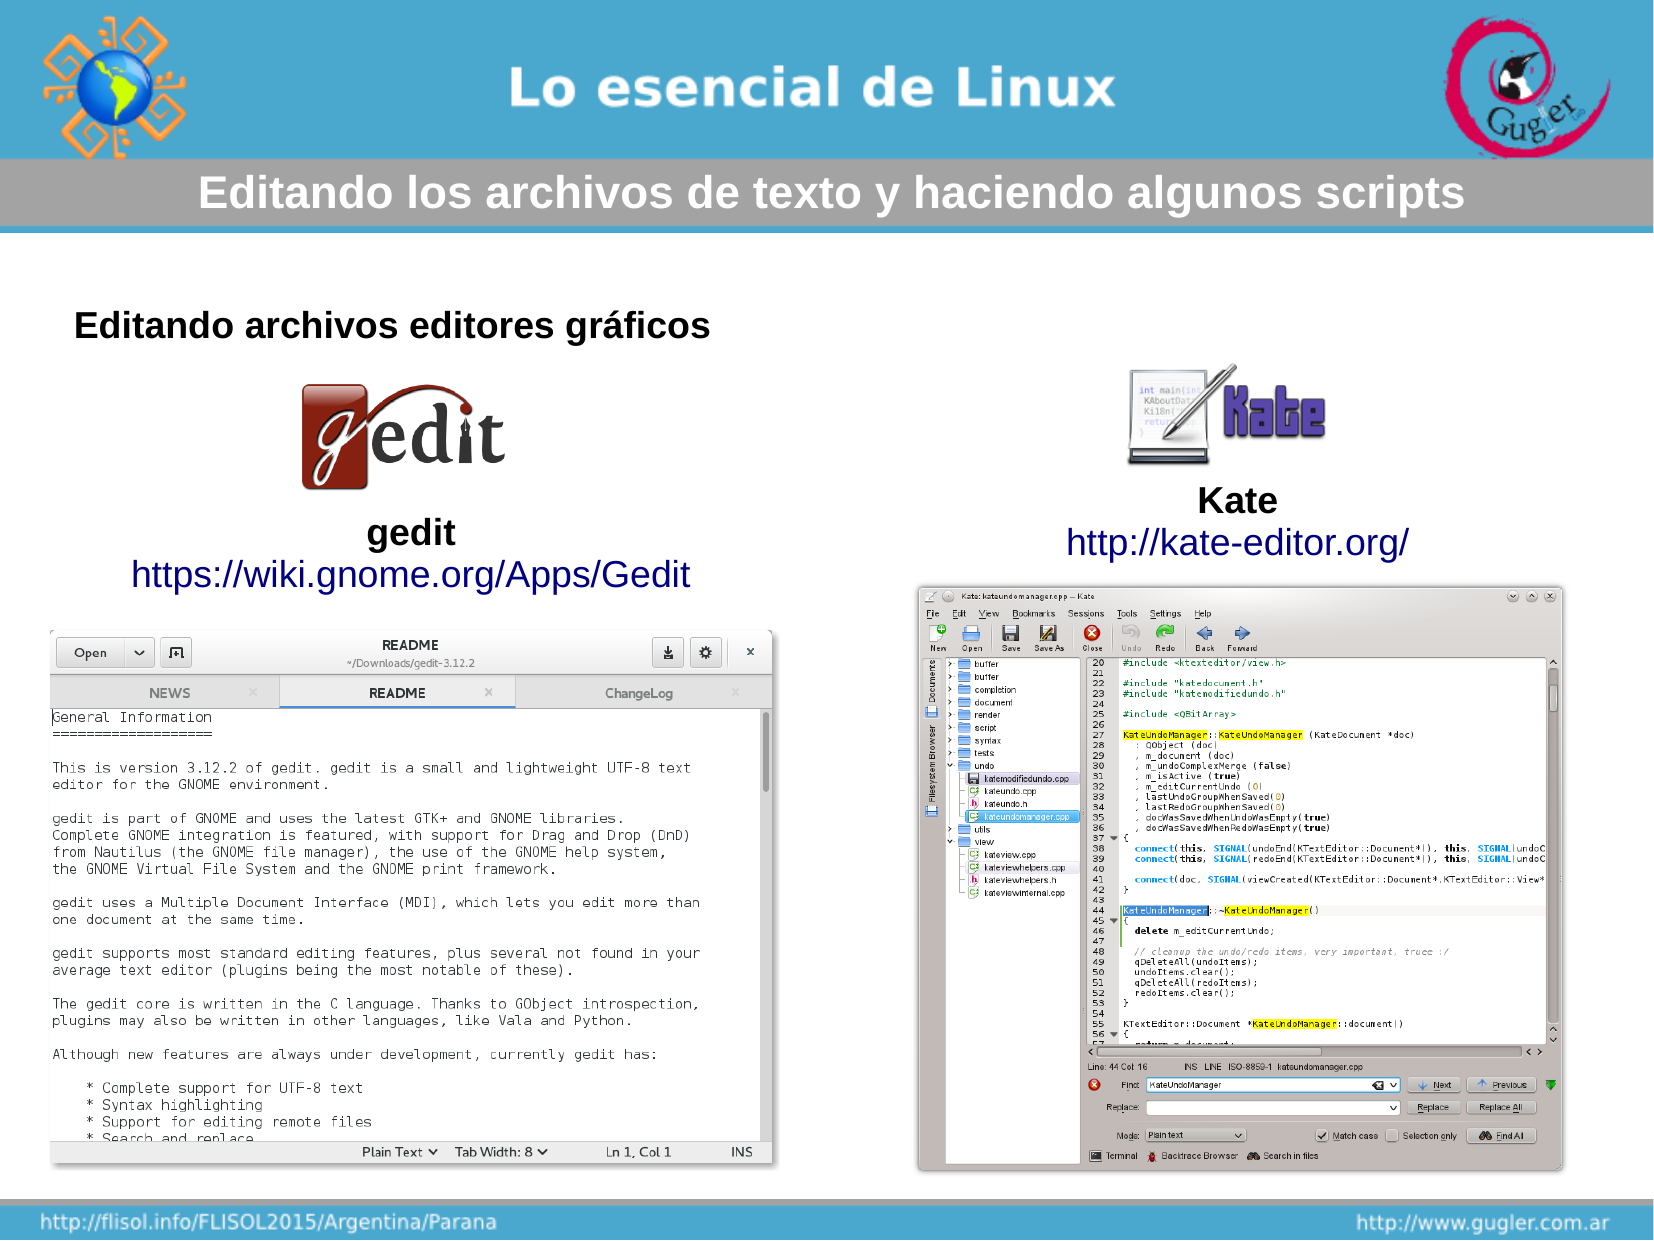

Editando los archivos de texto y haciendo algunos scripts
Editando archivos editores gráficos
Kate
http://kate-editor.org/
gedit
https://wiki.gnome.org/Apps/Gedit